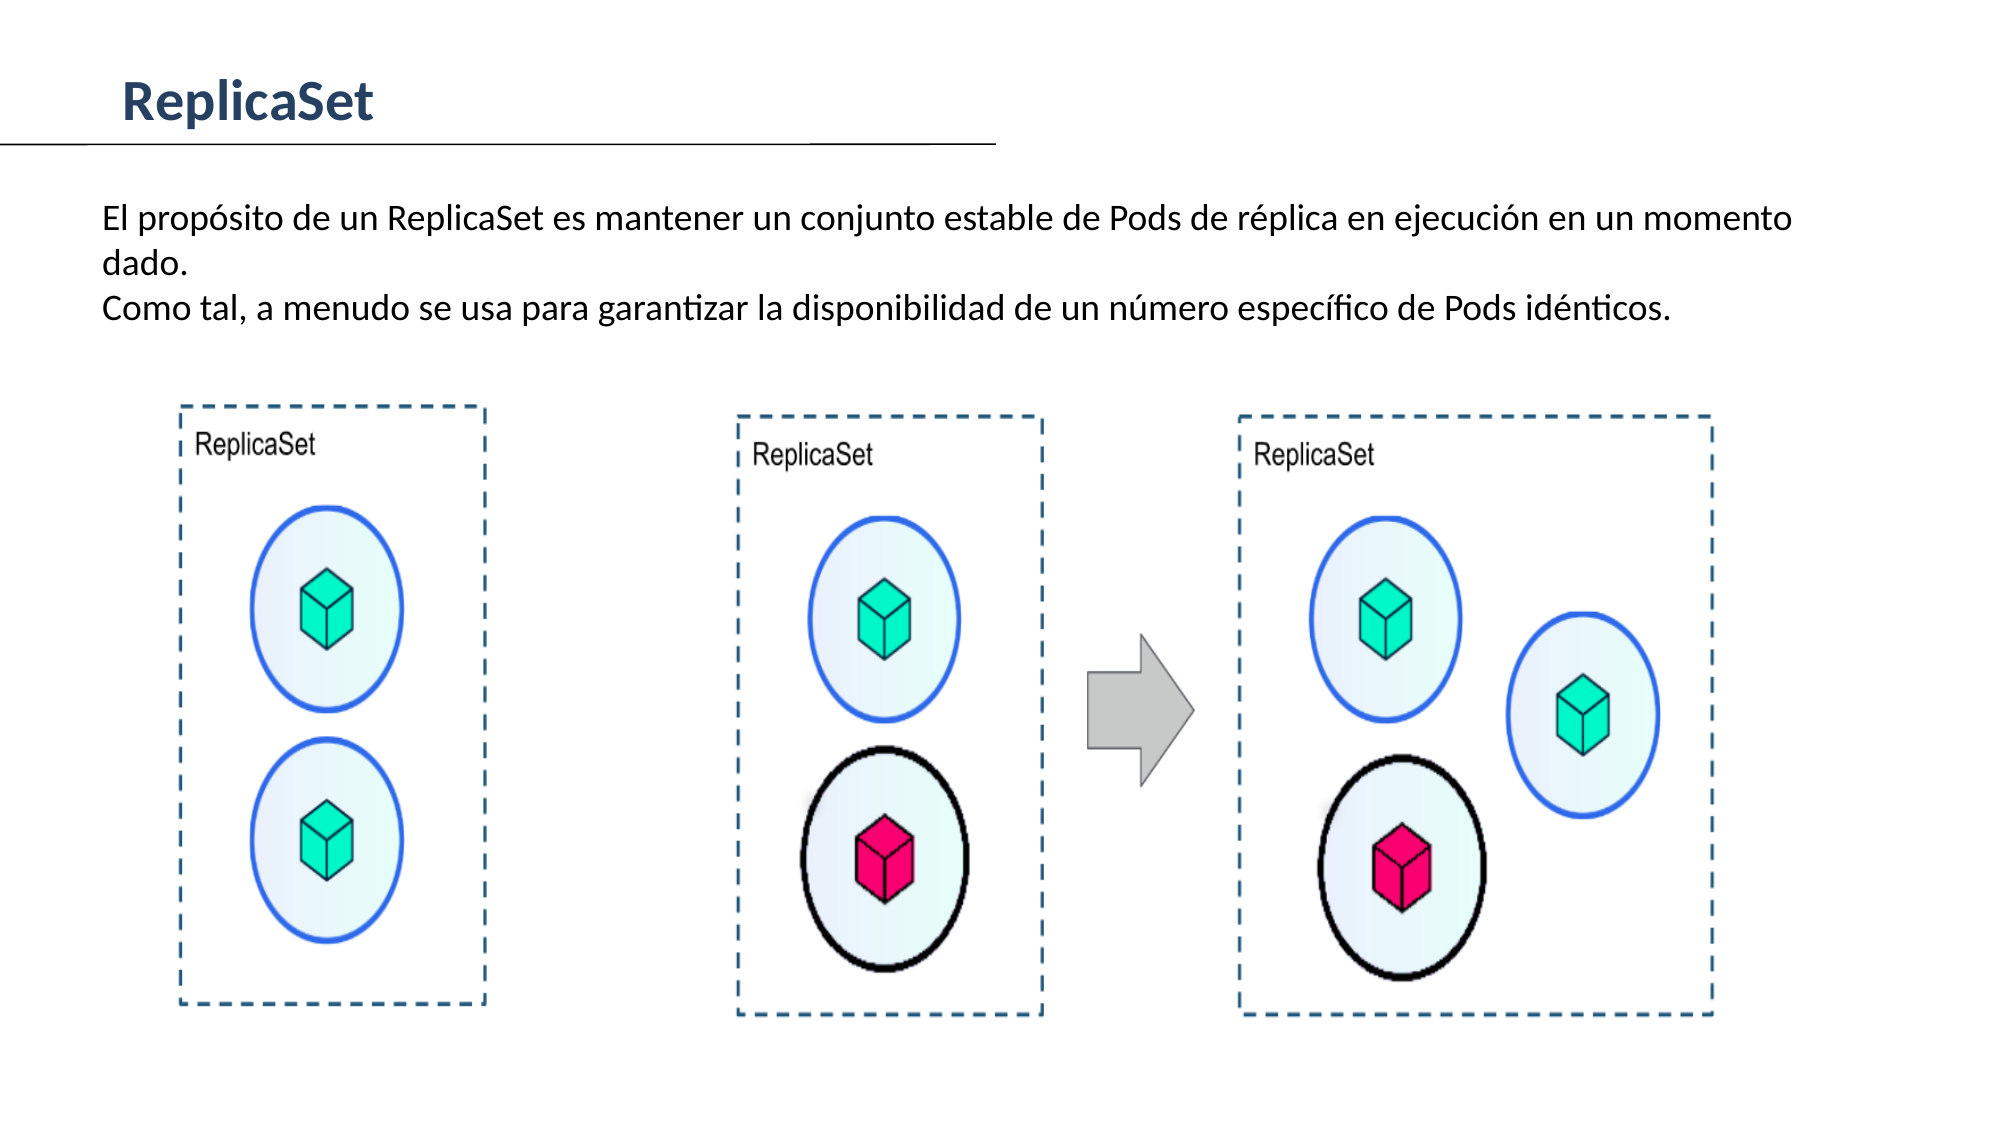

ReplicaSet
El propósito de un ReplicaSet es mantener un conjunto estable de Pods de réplica en ejecución en un momento dado.
Como tal, a menudo se usa para garantizar la disponibilidad de un número específico de Pods idénticos.